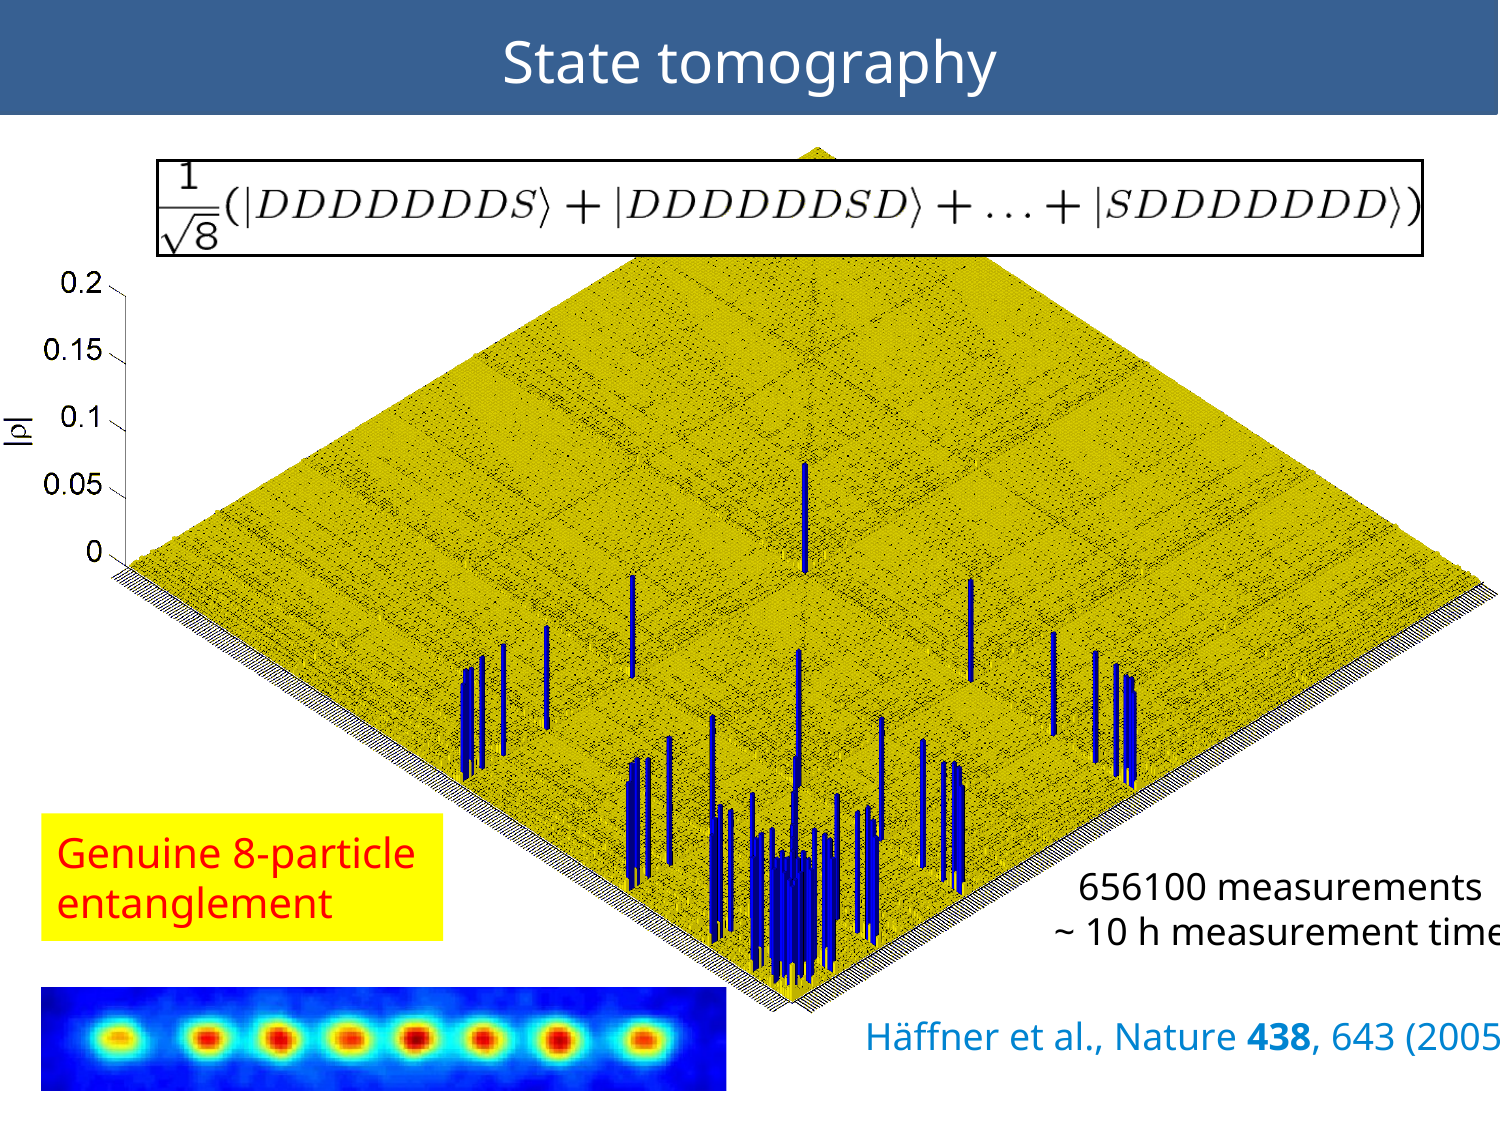

State tomography
Genuine 8-particle entanglement
 656100 measurements
~ 10 h measurement time
Häffner et al., Nature 438, 643 (2005)